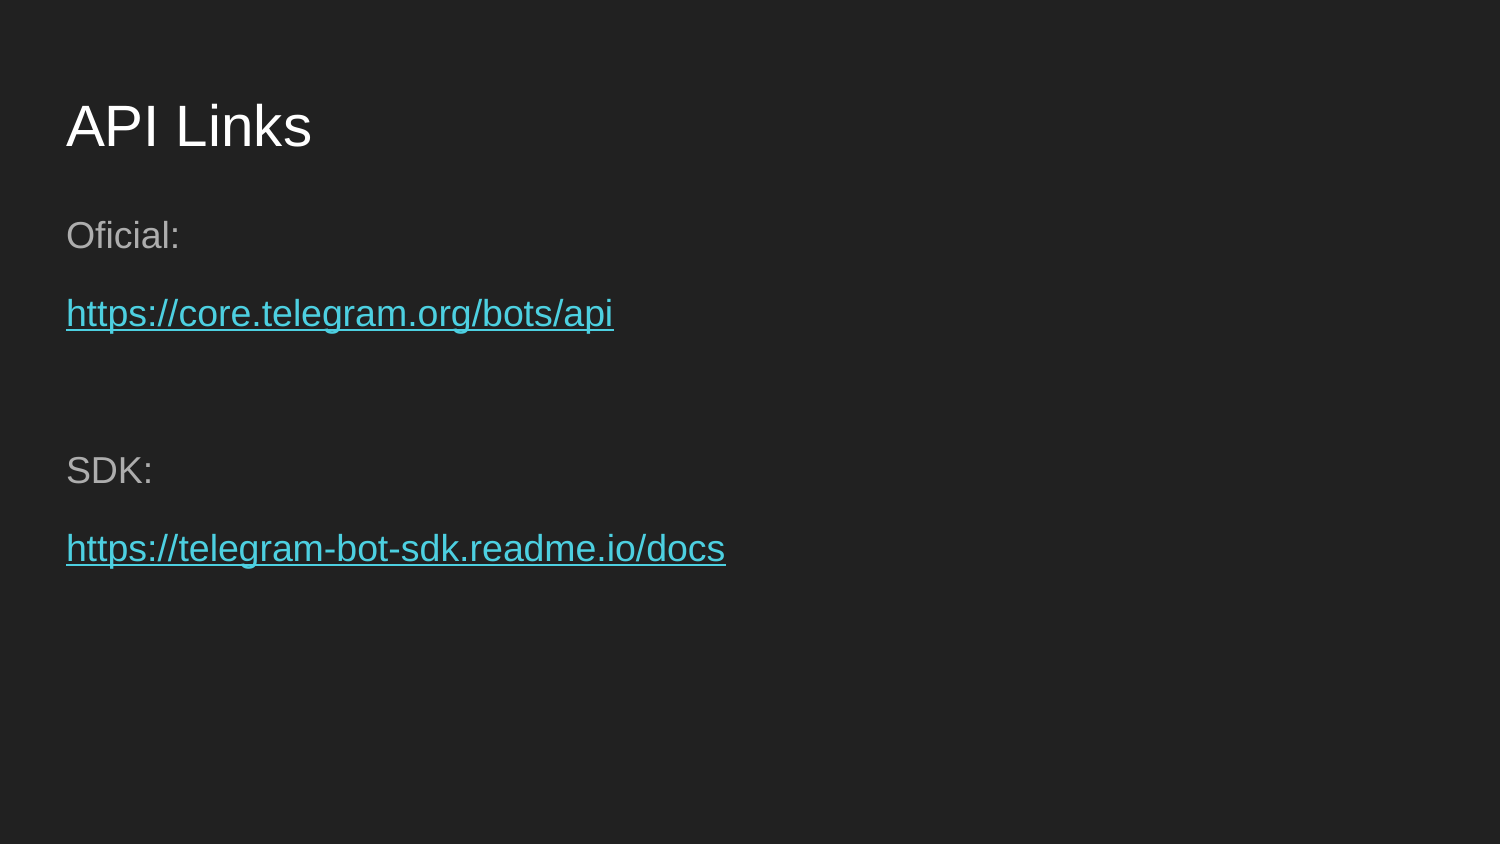

# API Links
Oficial:
https://core.telegram.org/bots/api
SDK:
https://telegram-bot-sdk.readme.io/docs